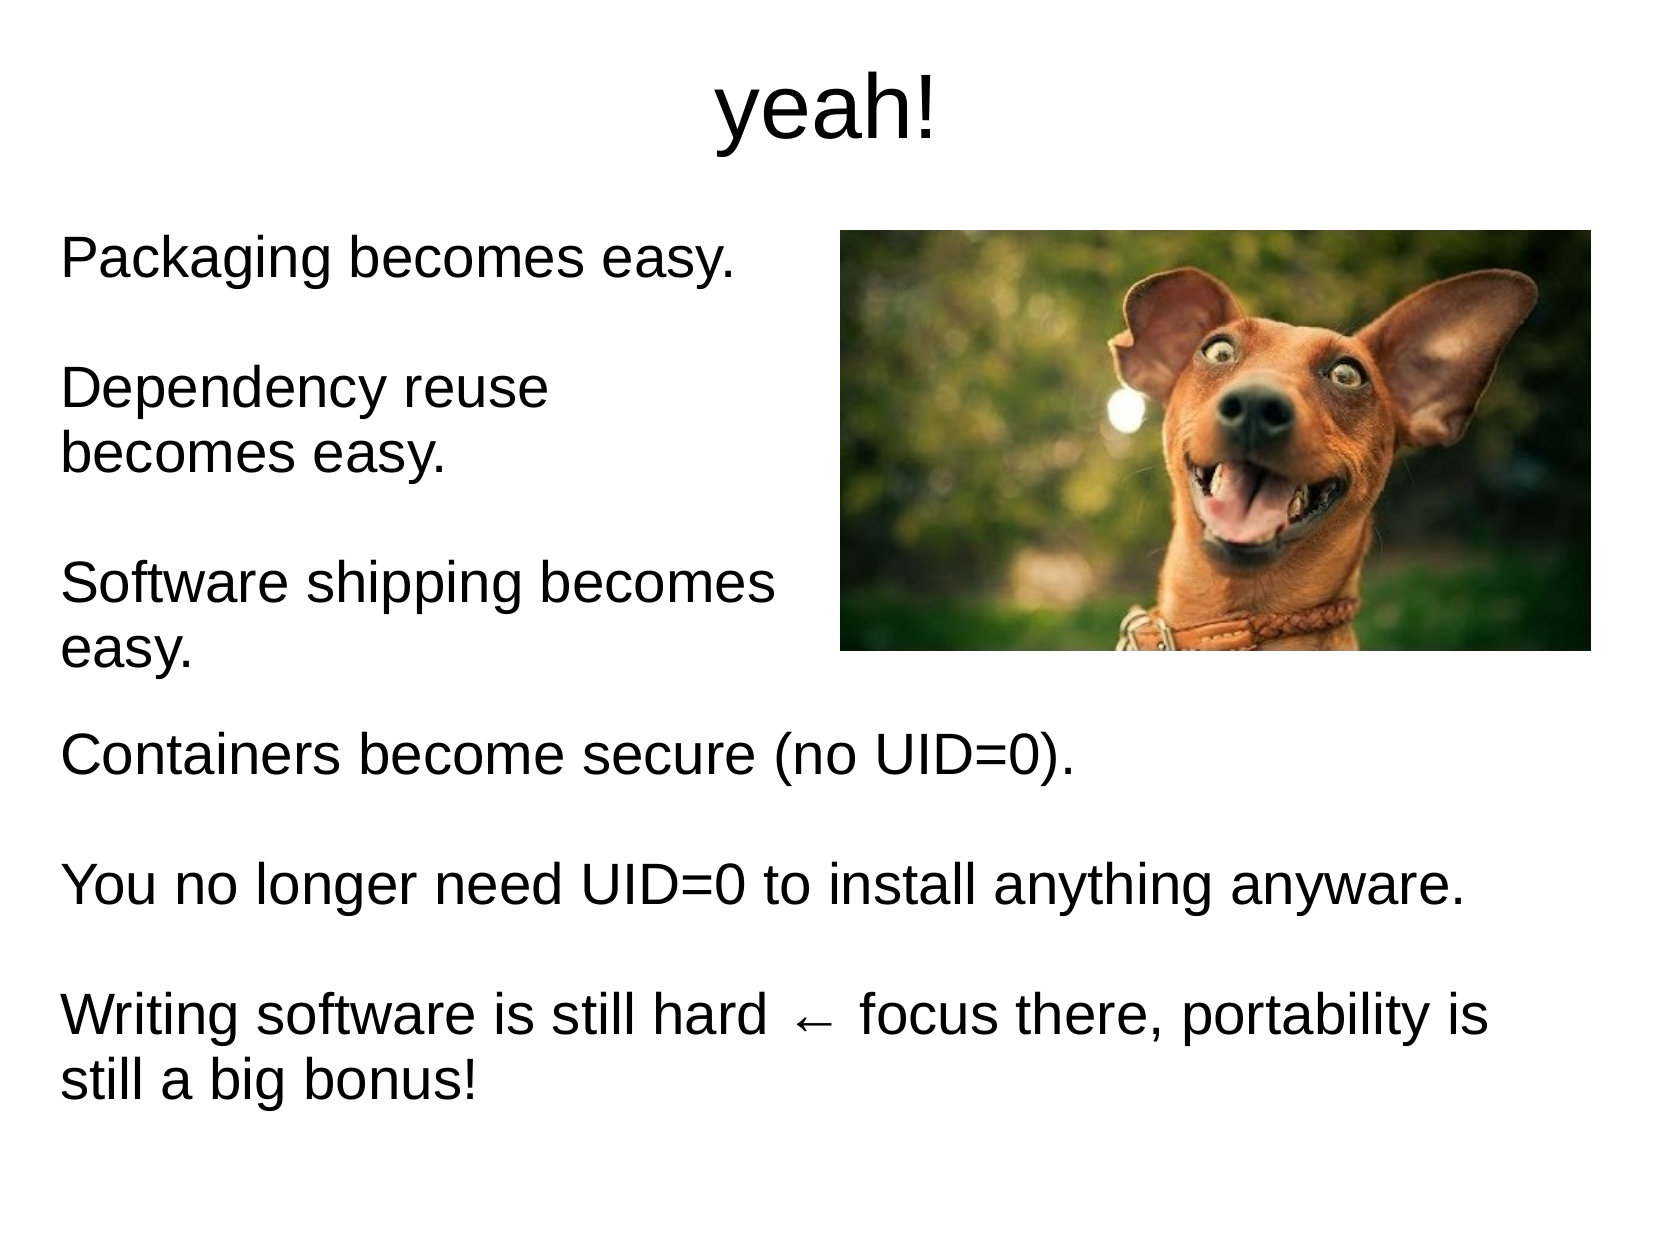

yeah!
# Packaging becomes easy. Dependency reuse becomes easy. Software shipping becomes easy.
Containers become secure (no UID=0).
You no longer need UID=0 to install anything anyware.
Writing software is still hard ← focus there, portability is still a big bonus!